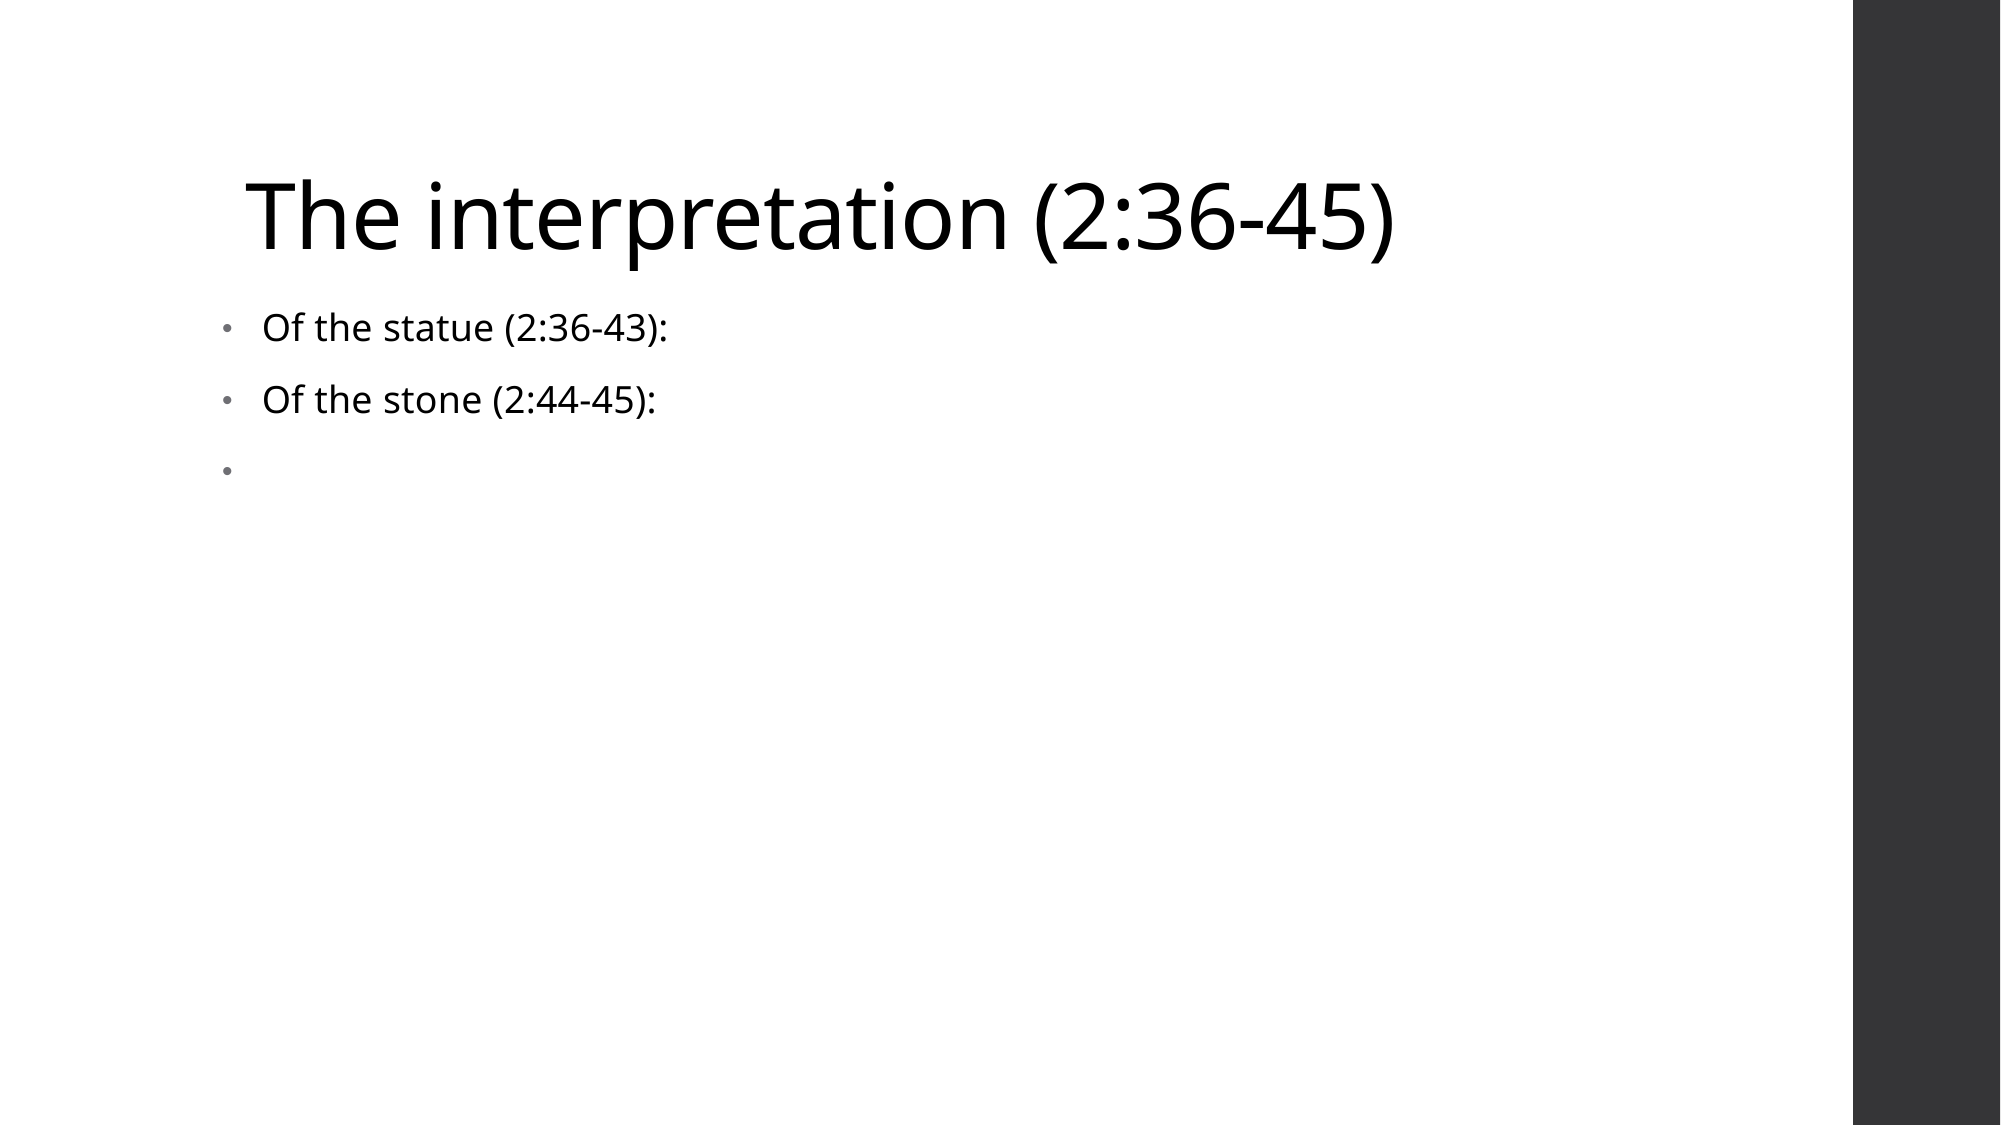

# The interpretation (2:36-45)
 Of the statue (2:36-43):
 Of the stone (2:44-45):